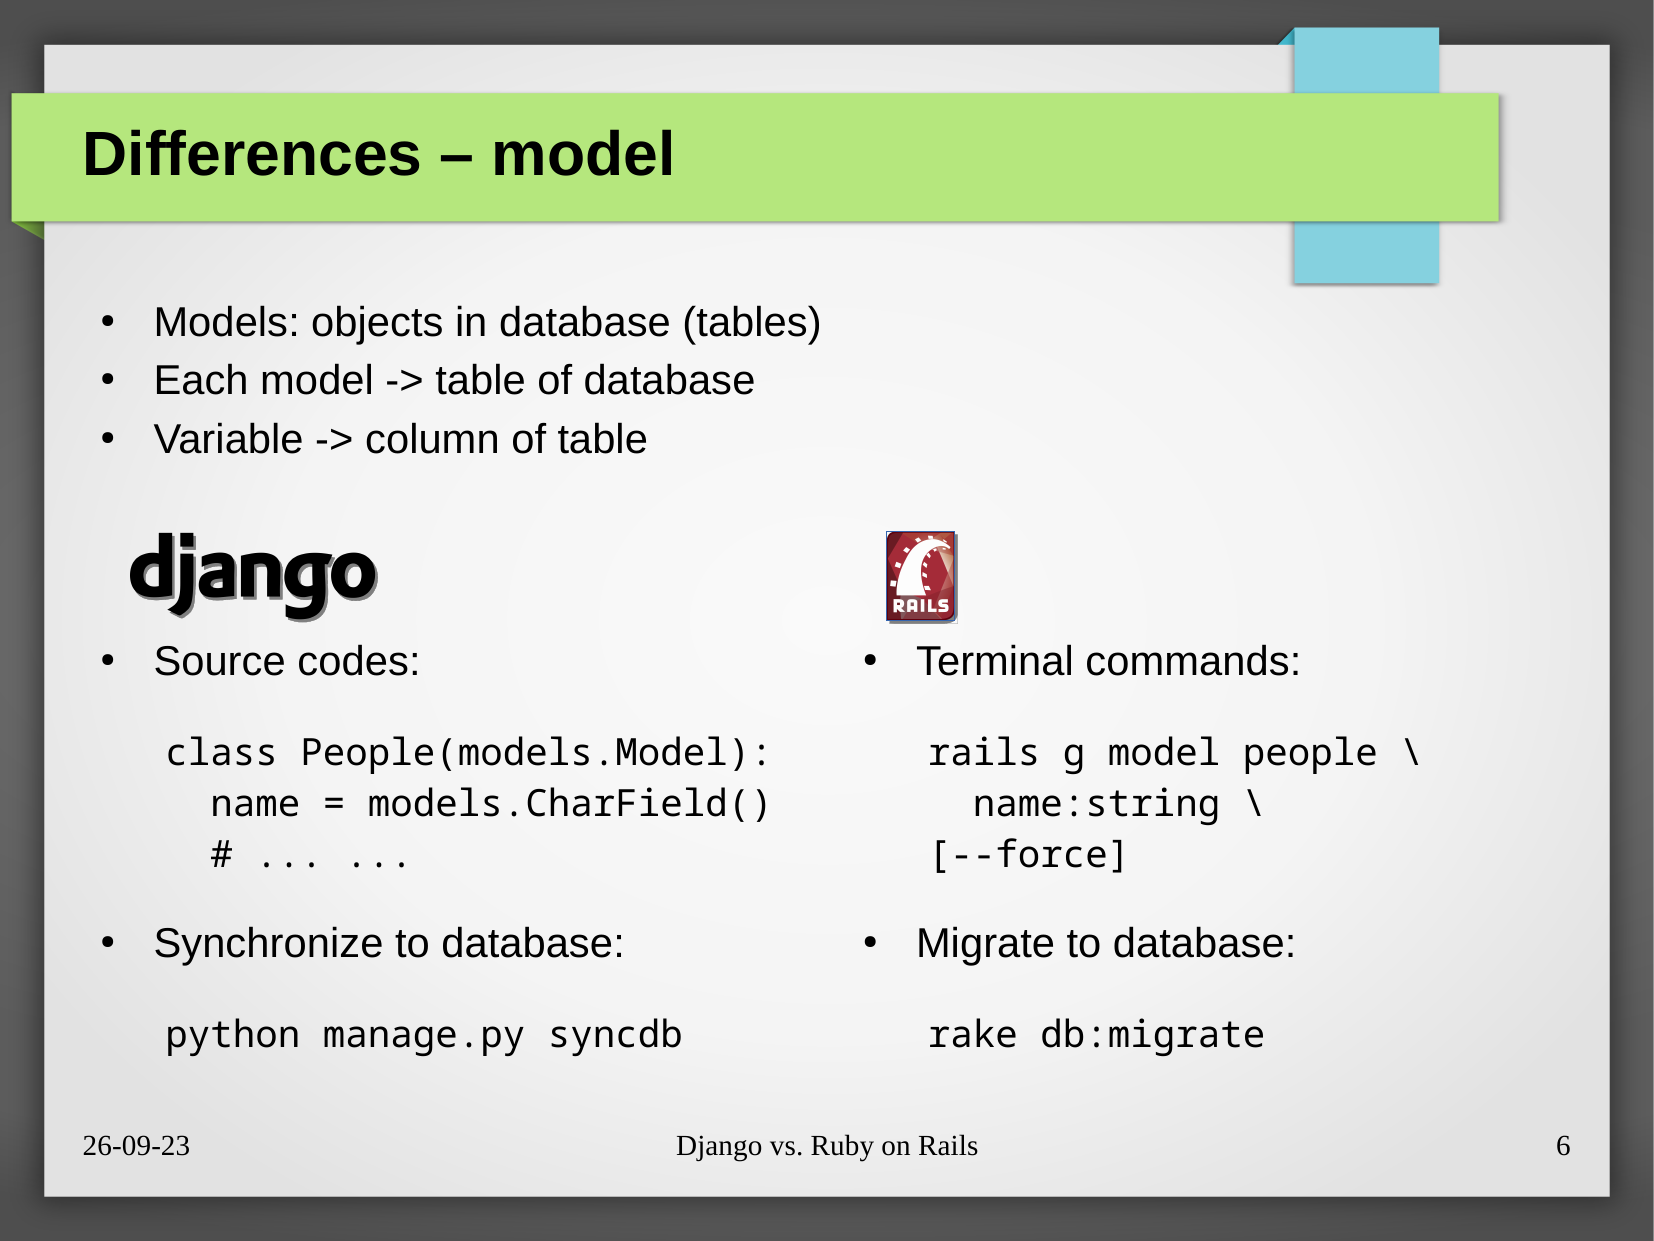

# Differences – model
Models: objects in database (tables)
Each model -> table of database
Variable -> column of table
Source codes:
class People(models.Model):
 name = models.CharField()
 # ... ...
Synchronize to database:
python manage.py syncdb
Terminal commands:
rails g model people \
 name:string \
[--force]
Migrate to database:
rake db:migrate
Django vs. Ruby on Rails
6